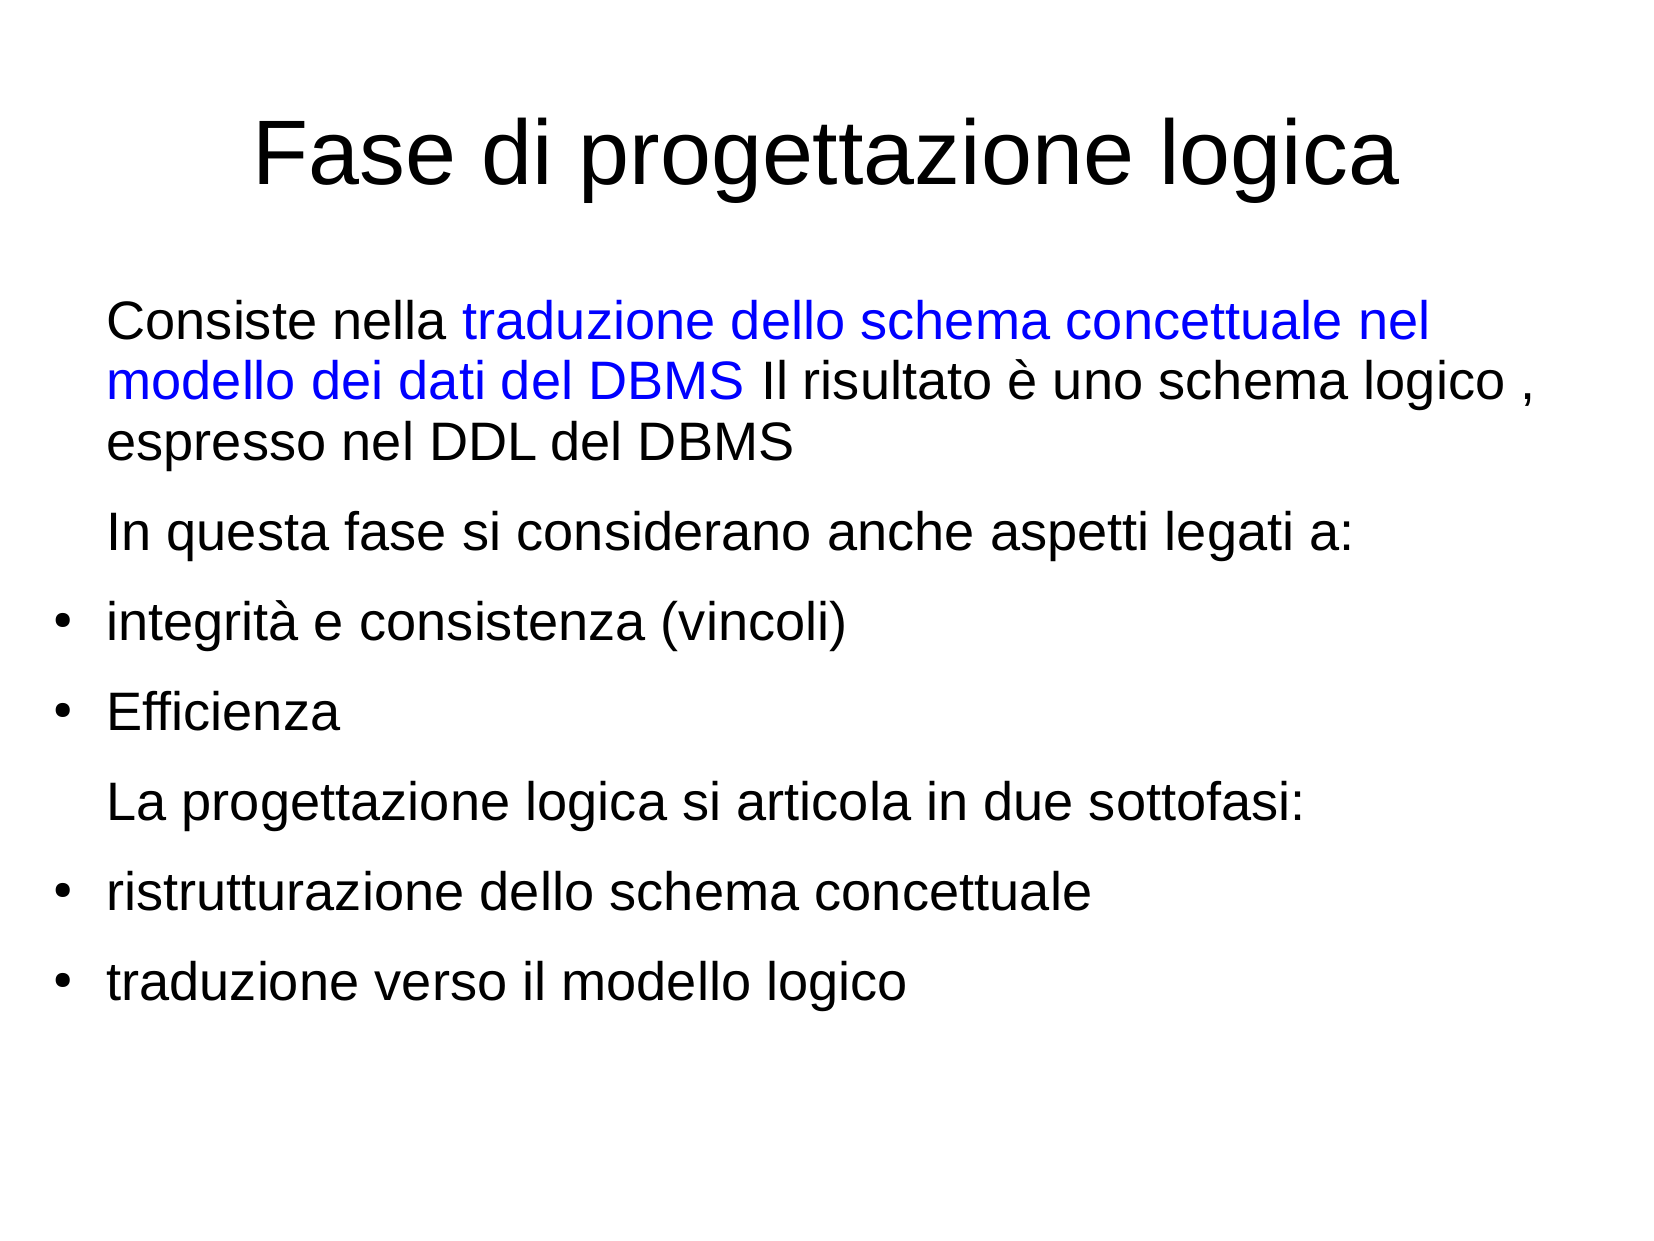

# Fase di progettazione logica
Consiste nella traduzione dello schema concettuale nel modello dei dati del DBMS Il risultato è uno schema logico , espresso nel DDL del DBMS
In questa fase si considerano anche aspetti legati a:
integrità e consistenza (vincoli)
Efficienza
La progettazione logica si articola in due sottofasi:
ristrutturazione dello schema concettuale
traduzione verso il modello logico